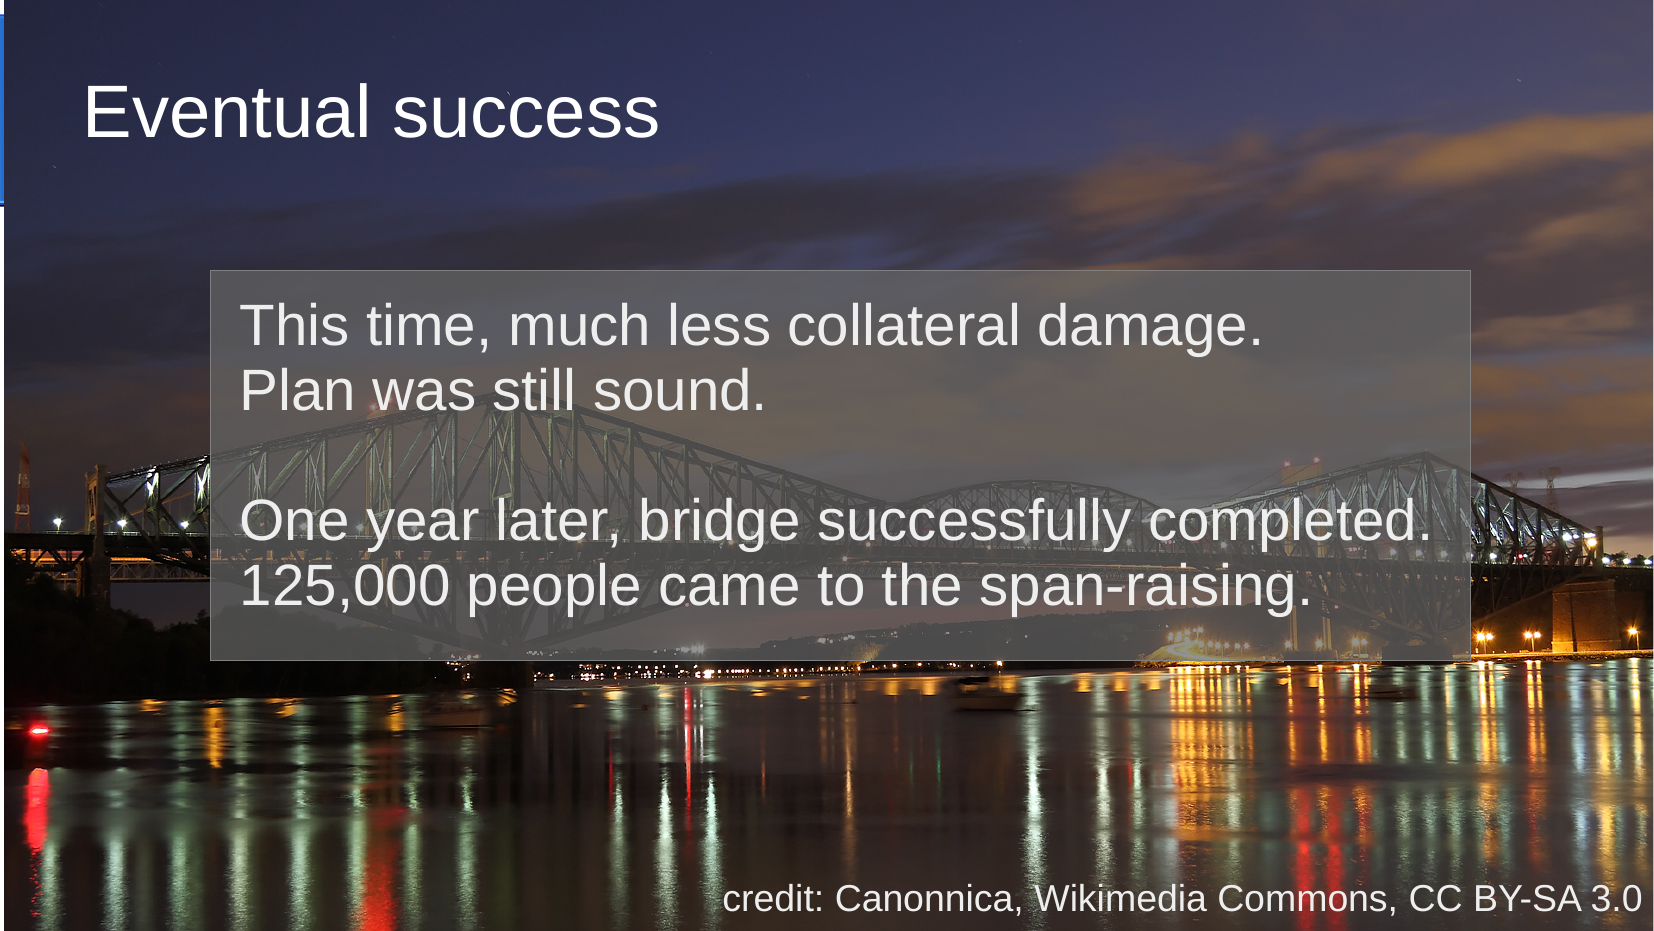

# Eventual success
This time, much less collateral damage.
Plan was still sound.
One year later, bridge successfully completed.
125,000 people came to the span-raising.
credit: Canonnica, Wikimedia Commons, CC BY-SA 3.0